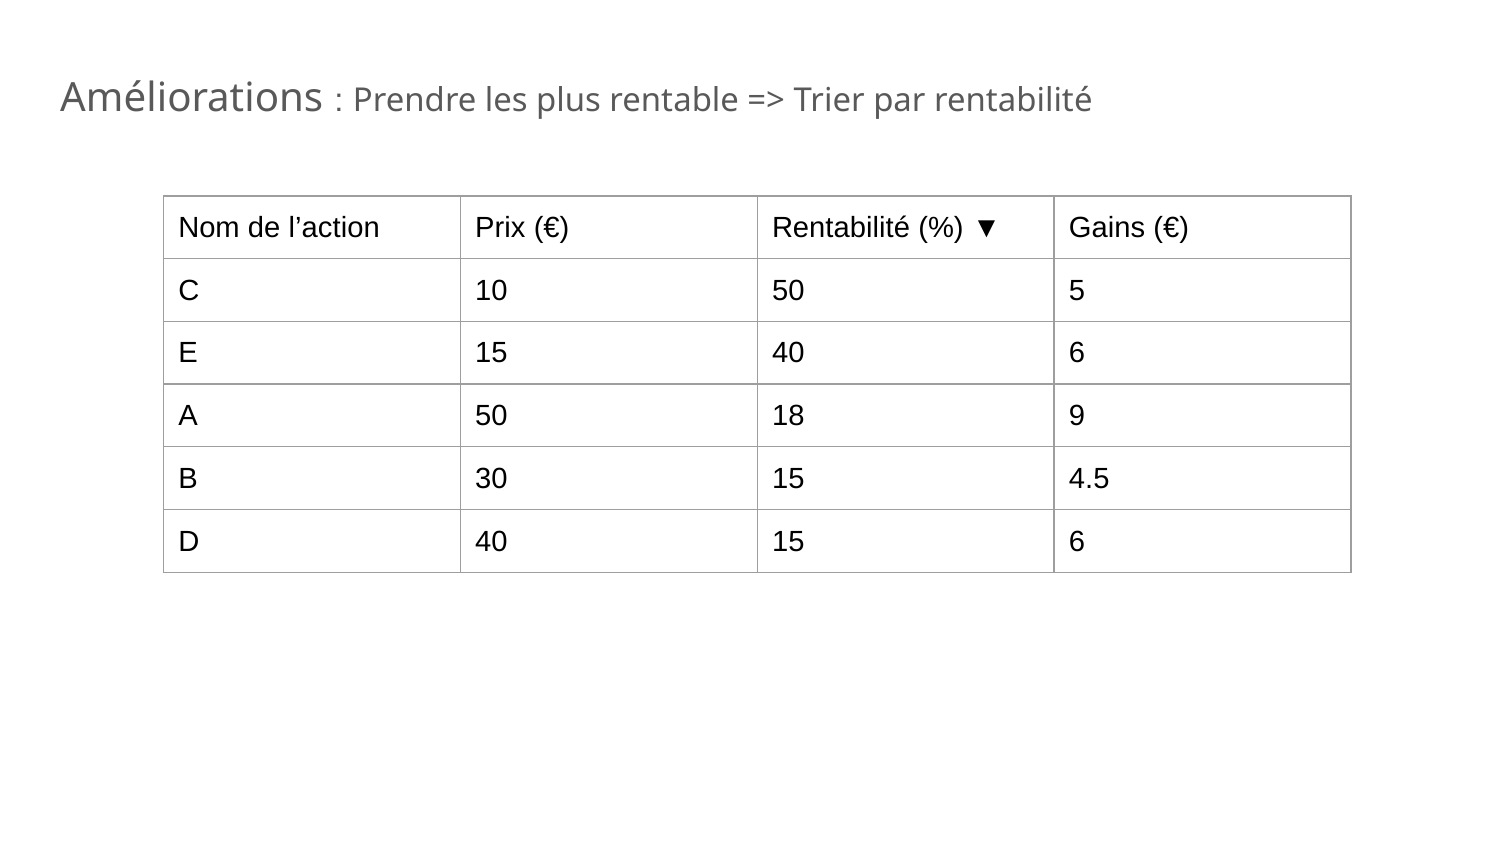

# Améliorations : Prendre les plus rentable => Trier par rentabilité
| Nom de l’action | Prix (€) | Rentabilité (%) ▼ | Gains (€) |
| --- | --- | --- | --- |
| C | 10 | 50 | 5 |
| E | 15 | 40 | 6 |
| A | 50 | 18 | 9 |
| B | 30 | 15 | 4.5 |
| D | 40 | 15 | 6 |